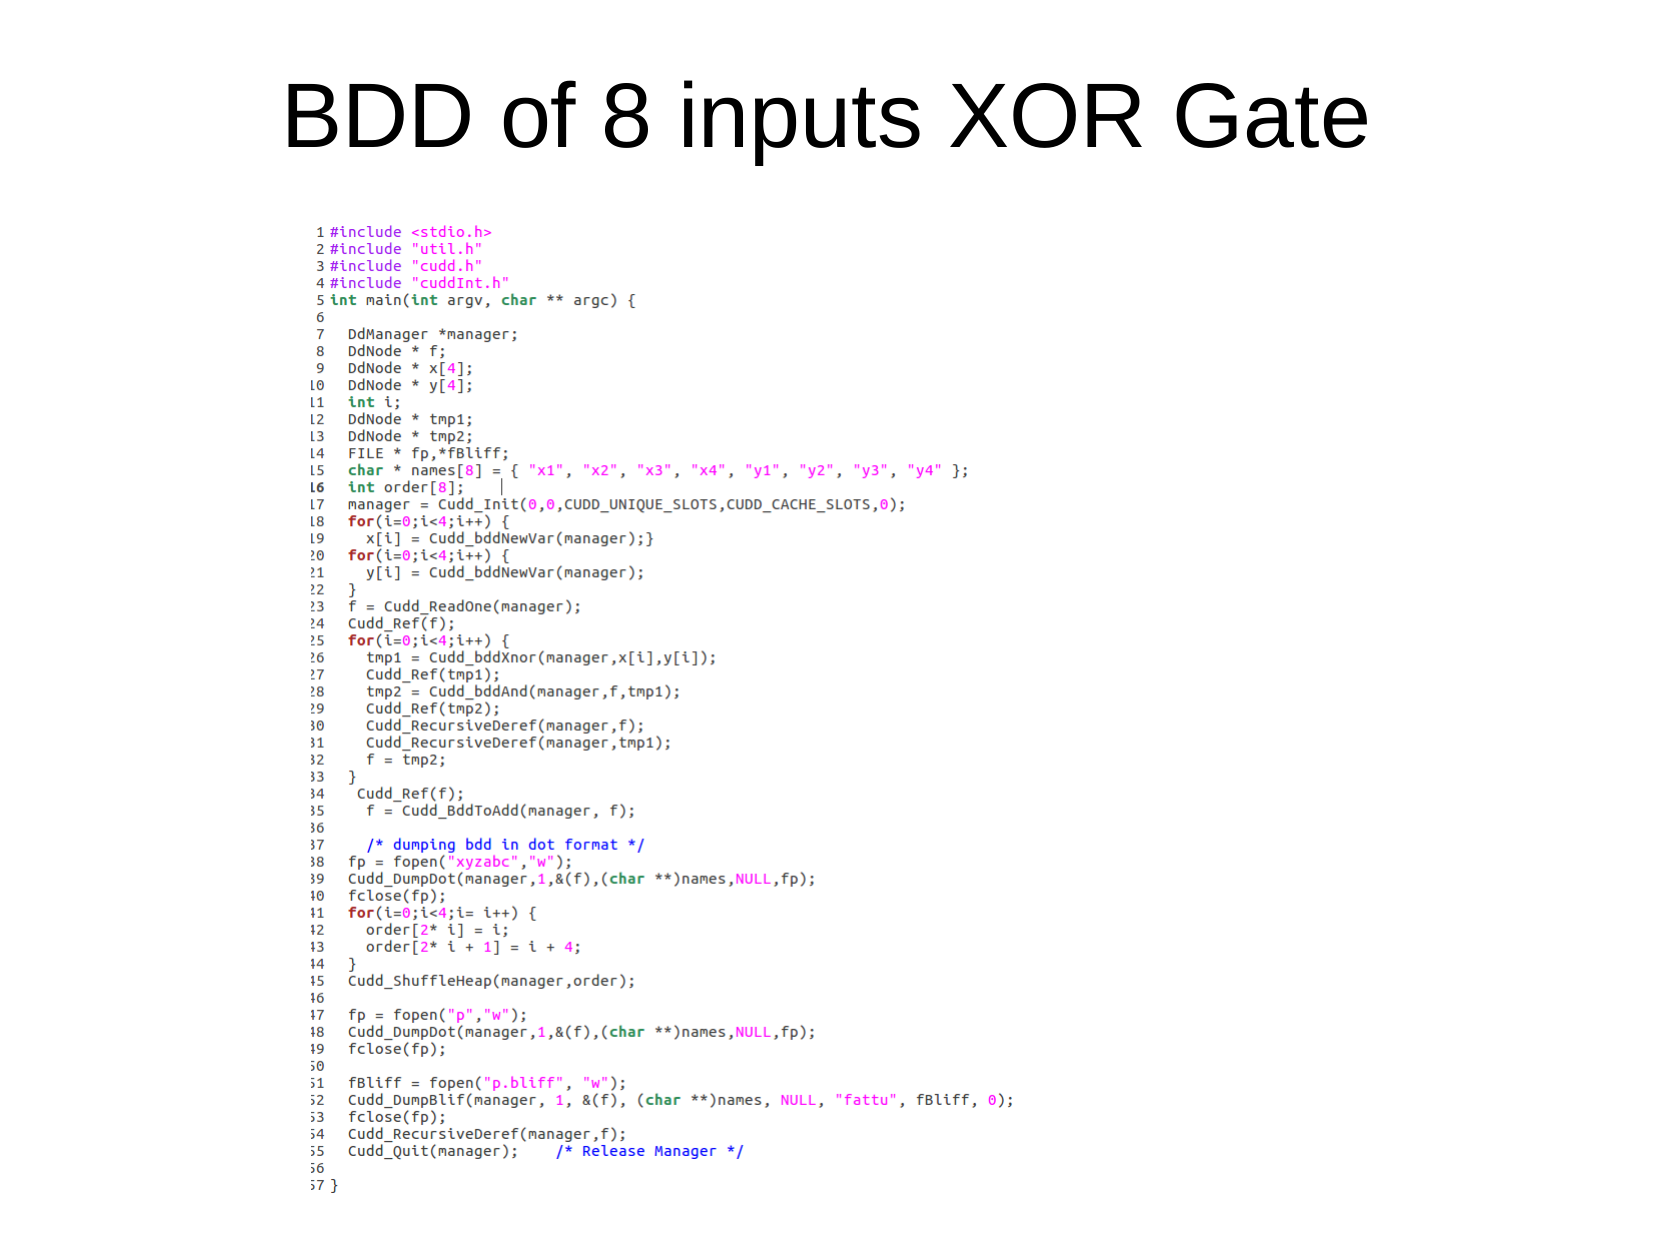

# BDD of 8 inputs XOR Gate